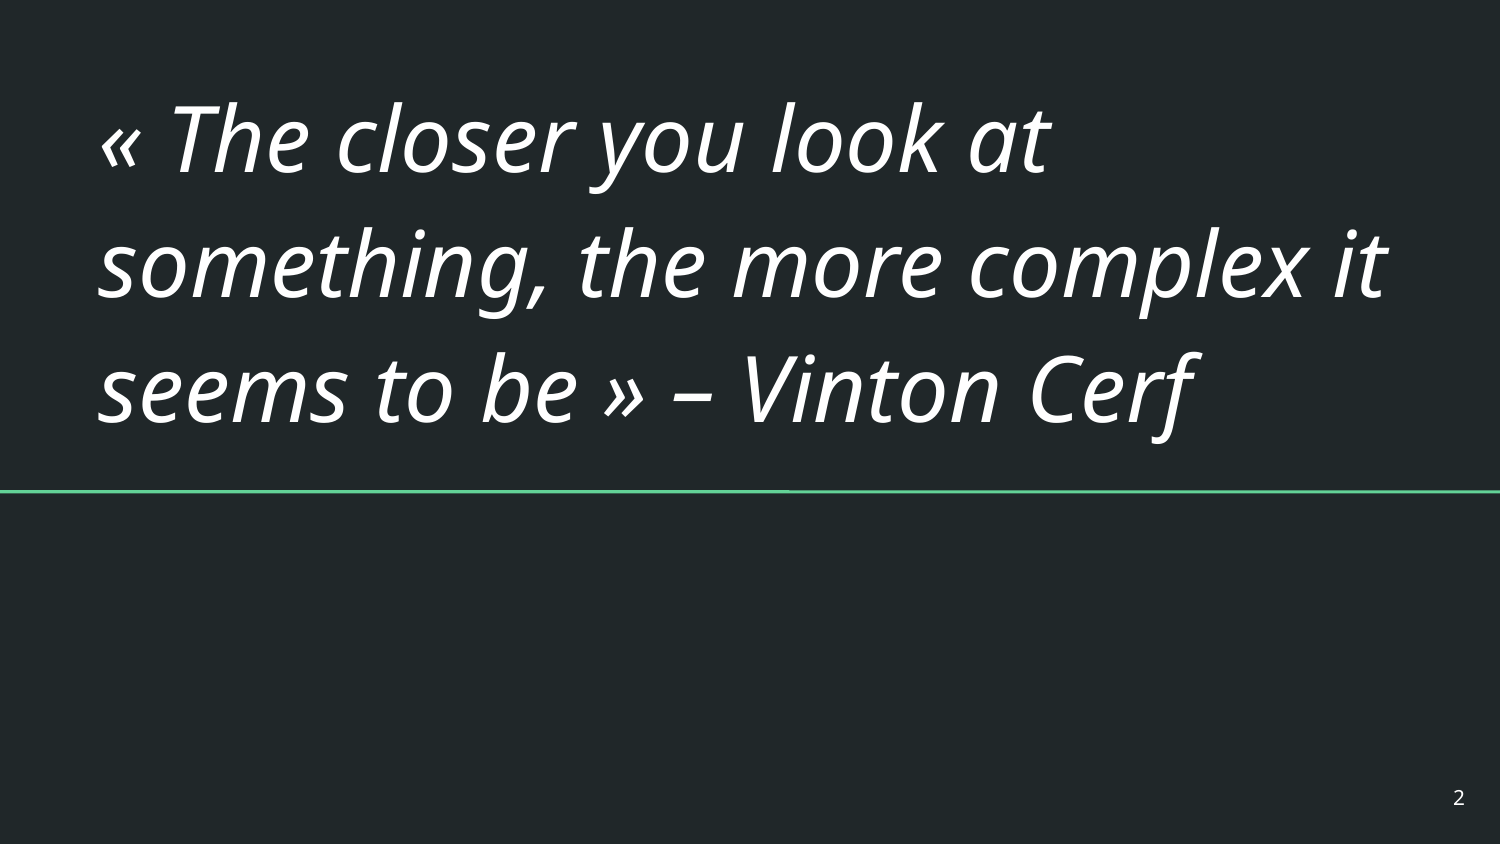

# « The closer you look at something, the more complex it seems to be » – Vinton Cerf
2